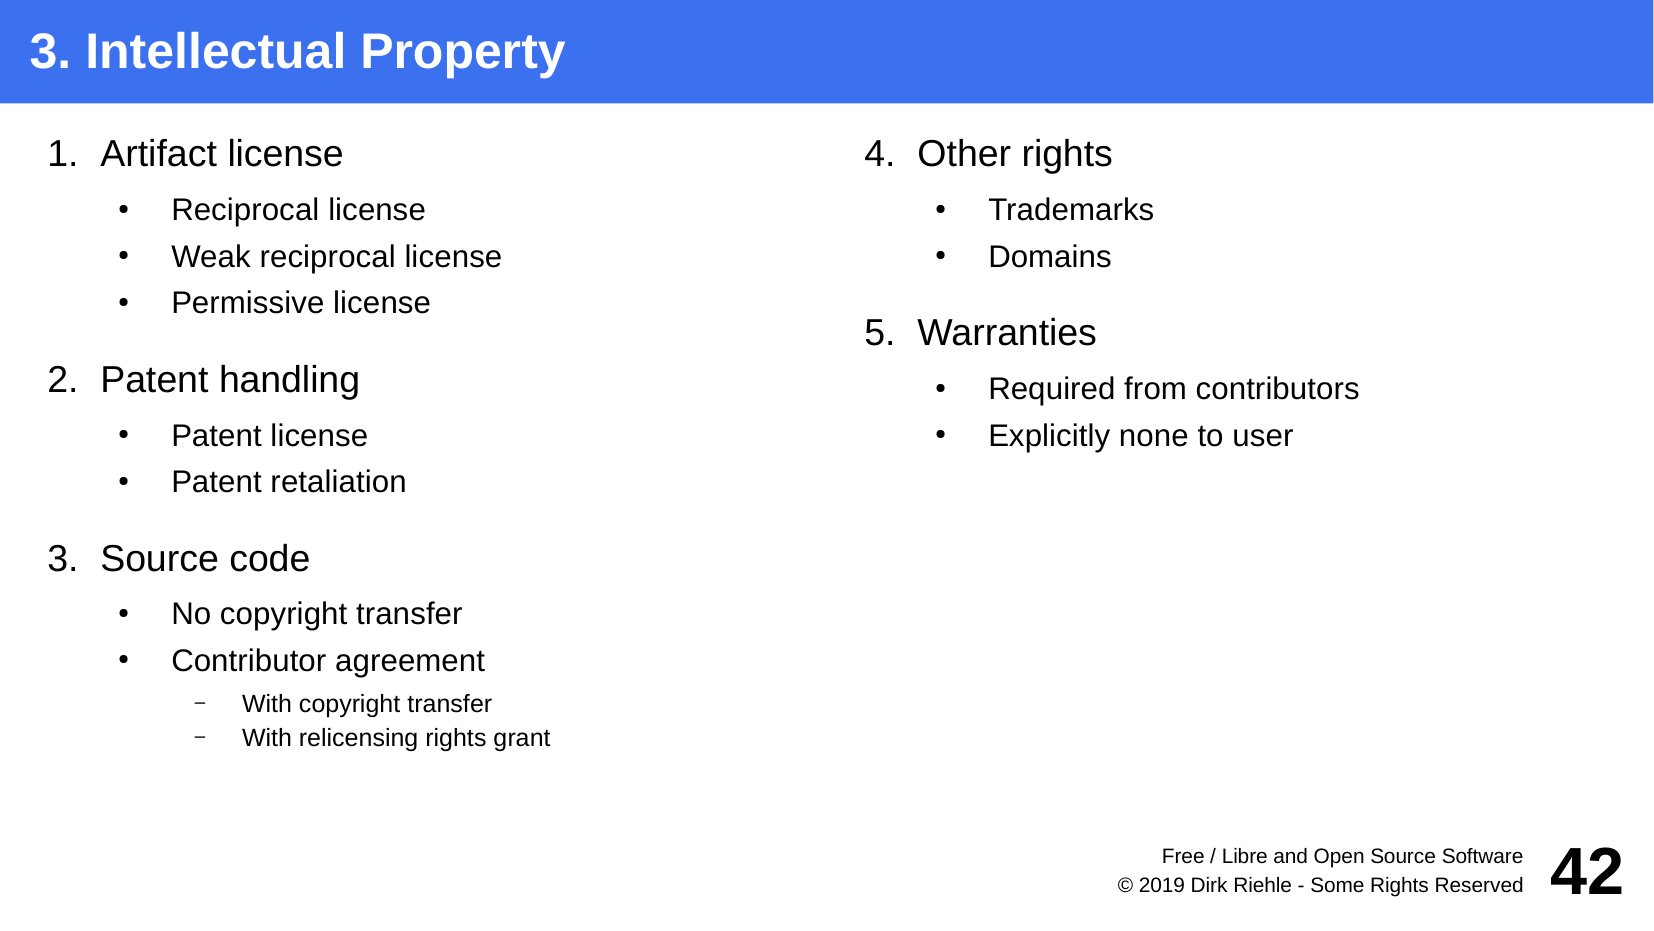

# 3. Intellectual Property
Artifact license
Reciprocal license
Weak reciprocal license
Permissive license
Patent handling
Patent license
Patent retaliation
Source code
No copyright transfer
Contributor agreement
With copyright transfer
With relicensing rights grant
Other rights
Trademarks
Domains
Warranties
Required from contributors
Explicitly none to user
Free / Libre and Open Source Software
42
© 2019 Dirk Riehle - Some Rights Reserved